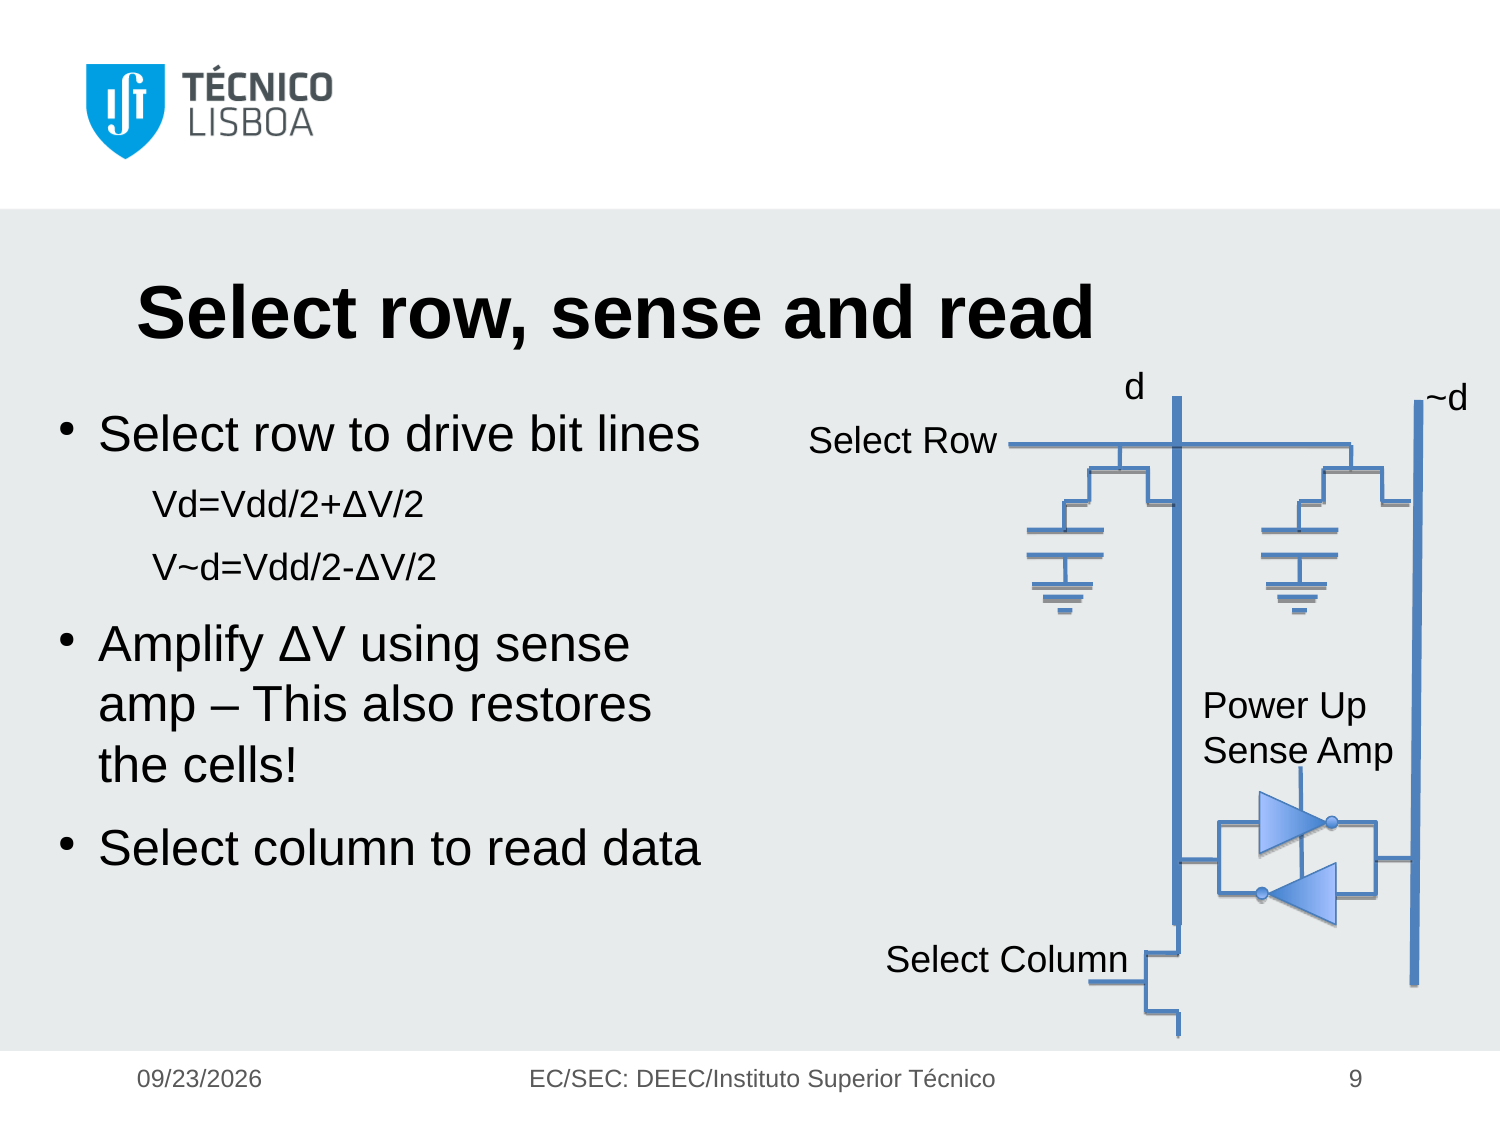

# Select row, sense and read
d
~d
Select row to drive bit lines
Vd=Vdd/2+ΔV/2
V~d=Vdd/2-ΔV/2
Amplify ΔV using sense amp – This also restores the cells!
Select column to read data
Select Row
Power Up
Sense Amp
Select Column
EC/SEC: DEEC/Instituto Superior Técnico